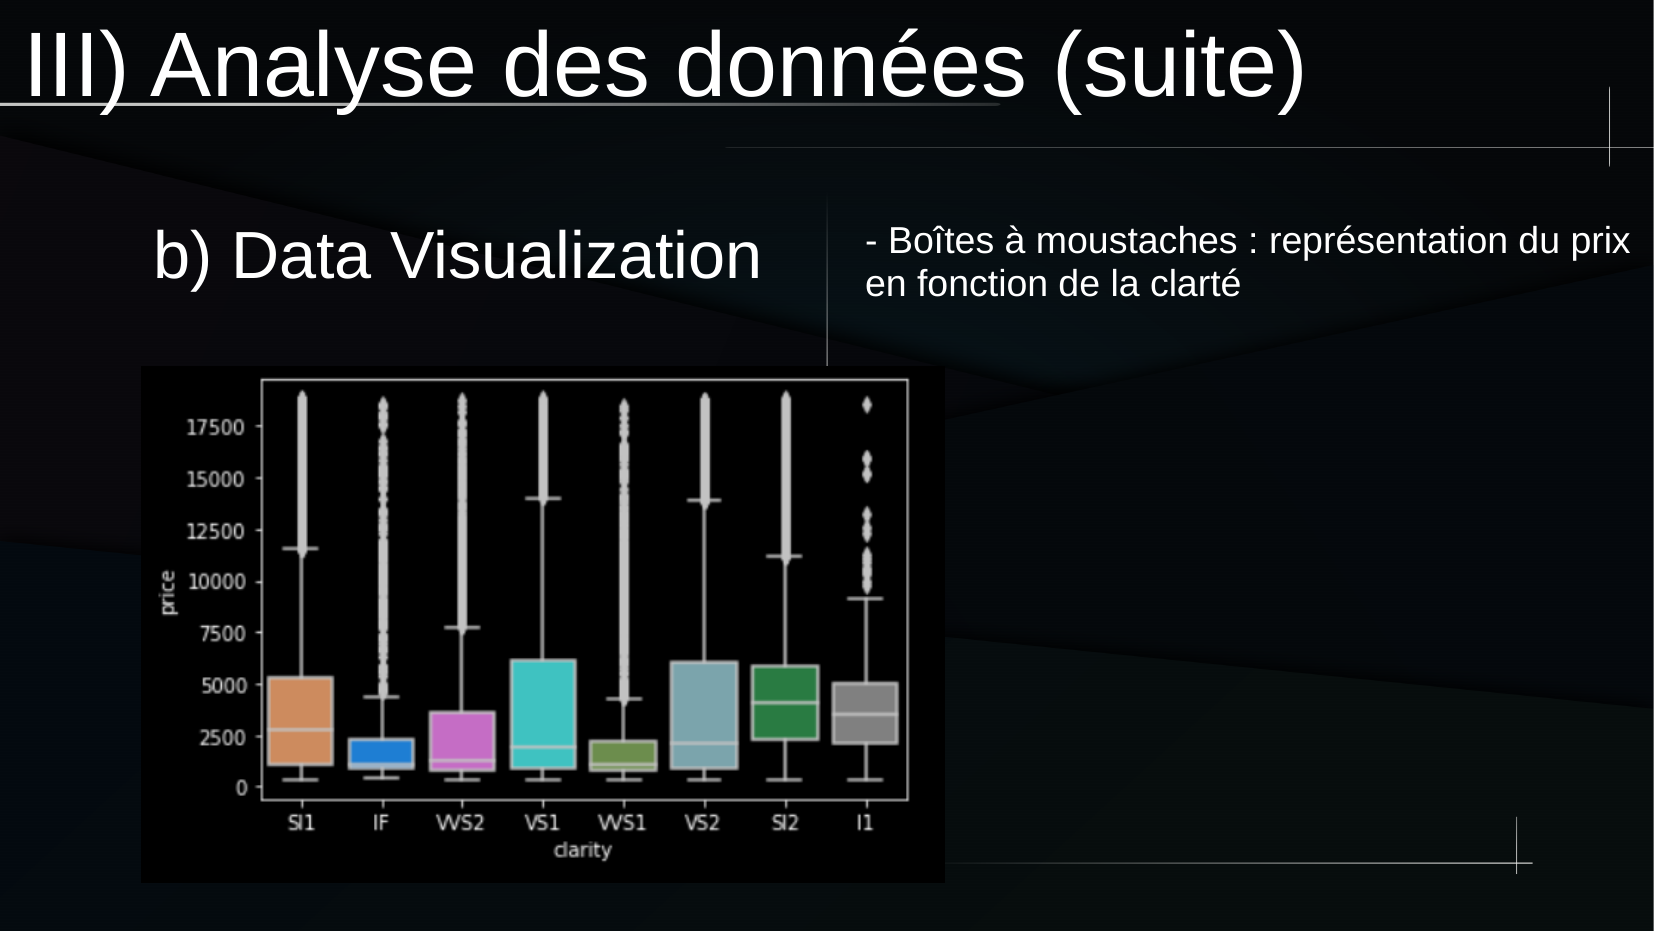

# III) Analyse des données (suite)
- Boîtes à moustaches : représentation du prix
en fonction de la clarté
b) Data Visualization